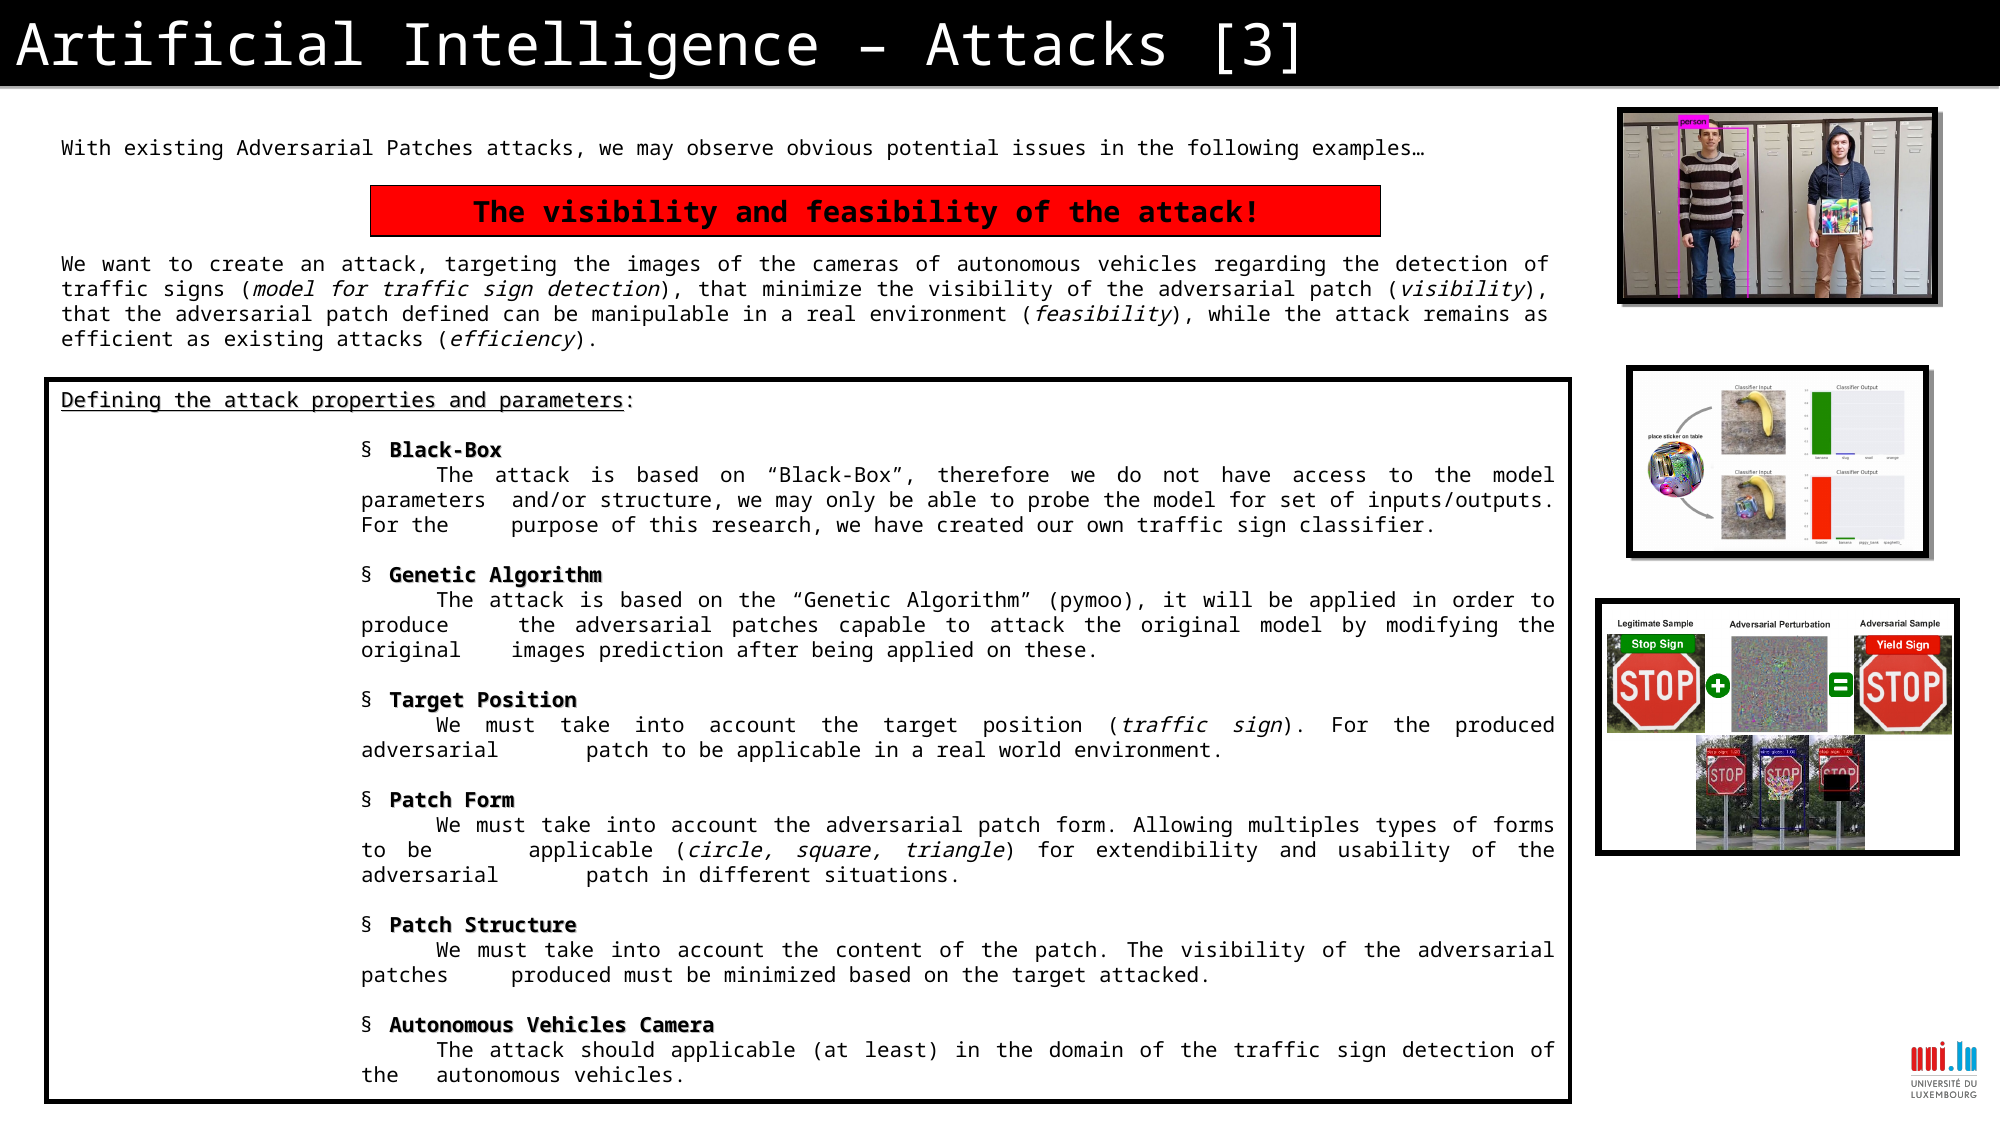

Artificial Intelligence – Attacks [3]
With existing Adversarial Patches attacks, we may observe obvious potential issues in the following examples…
The visibility and feasibility of the attack!
We want to create an attack, targeting the images of the cameras of autonomous vehicles regarding the detection of traffic signs (model for traffic sign detection), that minimize the visibility of the adversarial patch (visibility), that the adversarial patch defined can be manipulable in a real environment (feasibility), while the attack remains as efficient as existing attacks (efficiency).
Defining the attack properties and parameters:
Black-Box
	The attack is based on “Black-Box”, therefore we do not have access to the model parameters 	and/or structure, we may only be able to probe the model for set of inputs/outputs. For the 	purpose of this research, we have created our own traffic sign classifier.
Genetic Algorithm
	The attack is based on the “Genetic Algorithm” (pymoo), it will be applied in order to produce 	the adversarial patches capable to attack the original model by modifying the original 	images prediction after being applied on these.
Target Position
	We must take into account the target position (traffic sign). For the produced adversarial 	patch to be applicable in a real world environment.
Patch Form
	We must take into account the adversarial patch form. Allowing multiples types of forms to be 	applicable (circle, square, triangle) for extendibility and usability of the adversarial 	patch in different situations.
Patch Structure
	We must take into account the content of the patch. The visibility of the adversarial patches 	produced must be minimized based on the target attacked.
Autonomous Vehicles Camera
	The attack should applicable (at least) in the domain of the traffic sign detection of the 	autonomous vehicles.